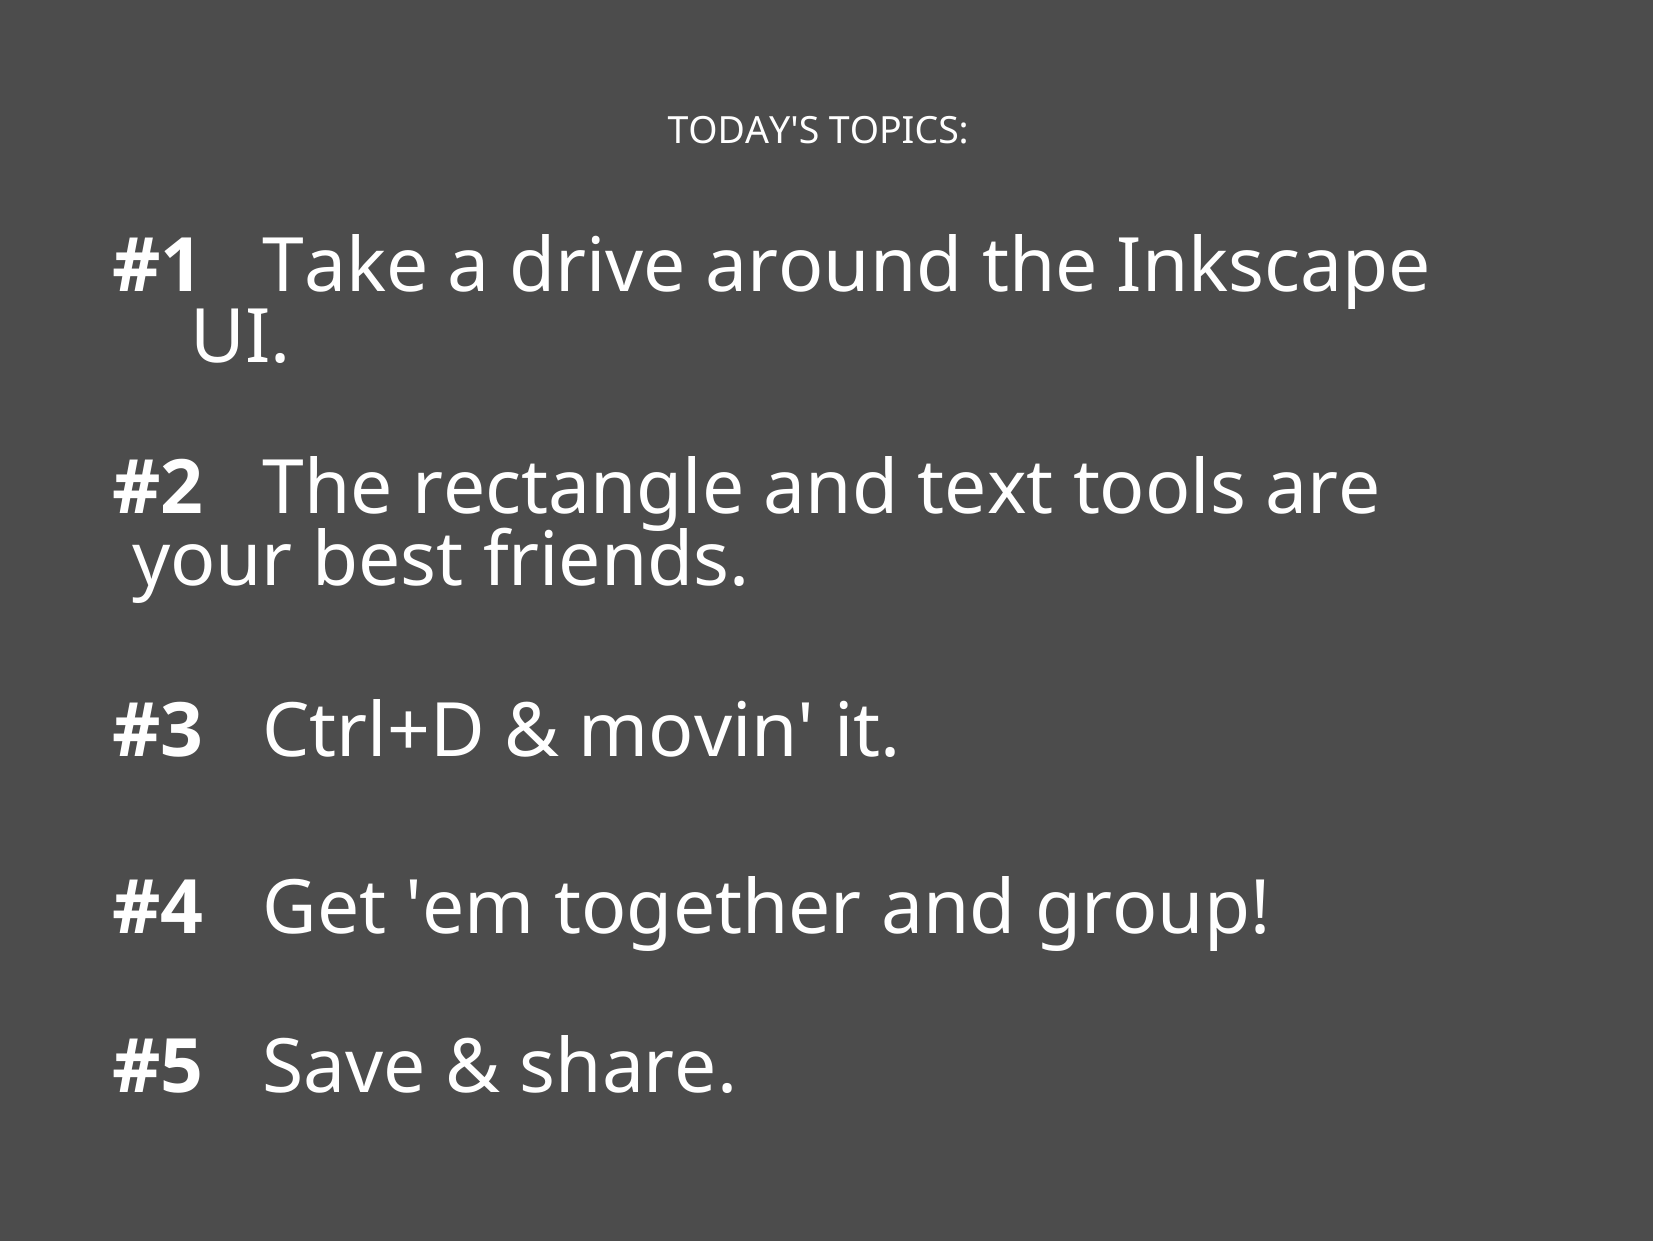

TODAY'S TOPICS:
# #1 Take a drive around the Inkscape UI.
#2 The rectangle and text tools are your best friends.
#3 Ctrl+D & movin' it.
#4 Get 'em together and group!
#5 Save & share.